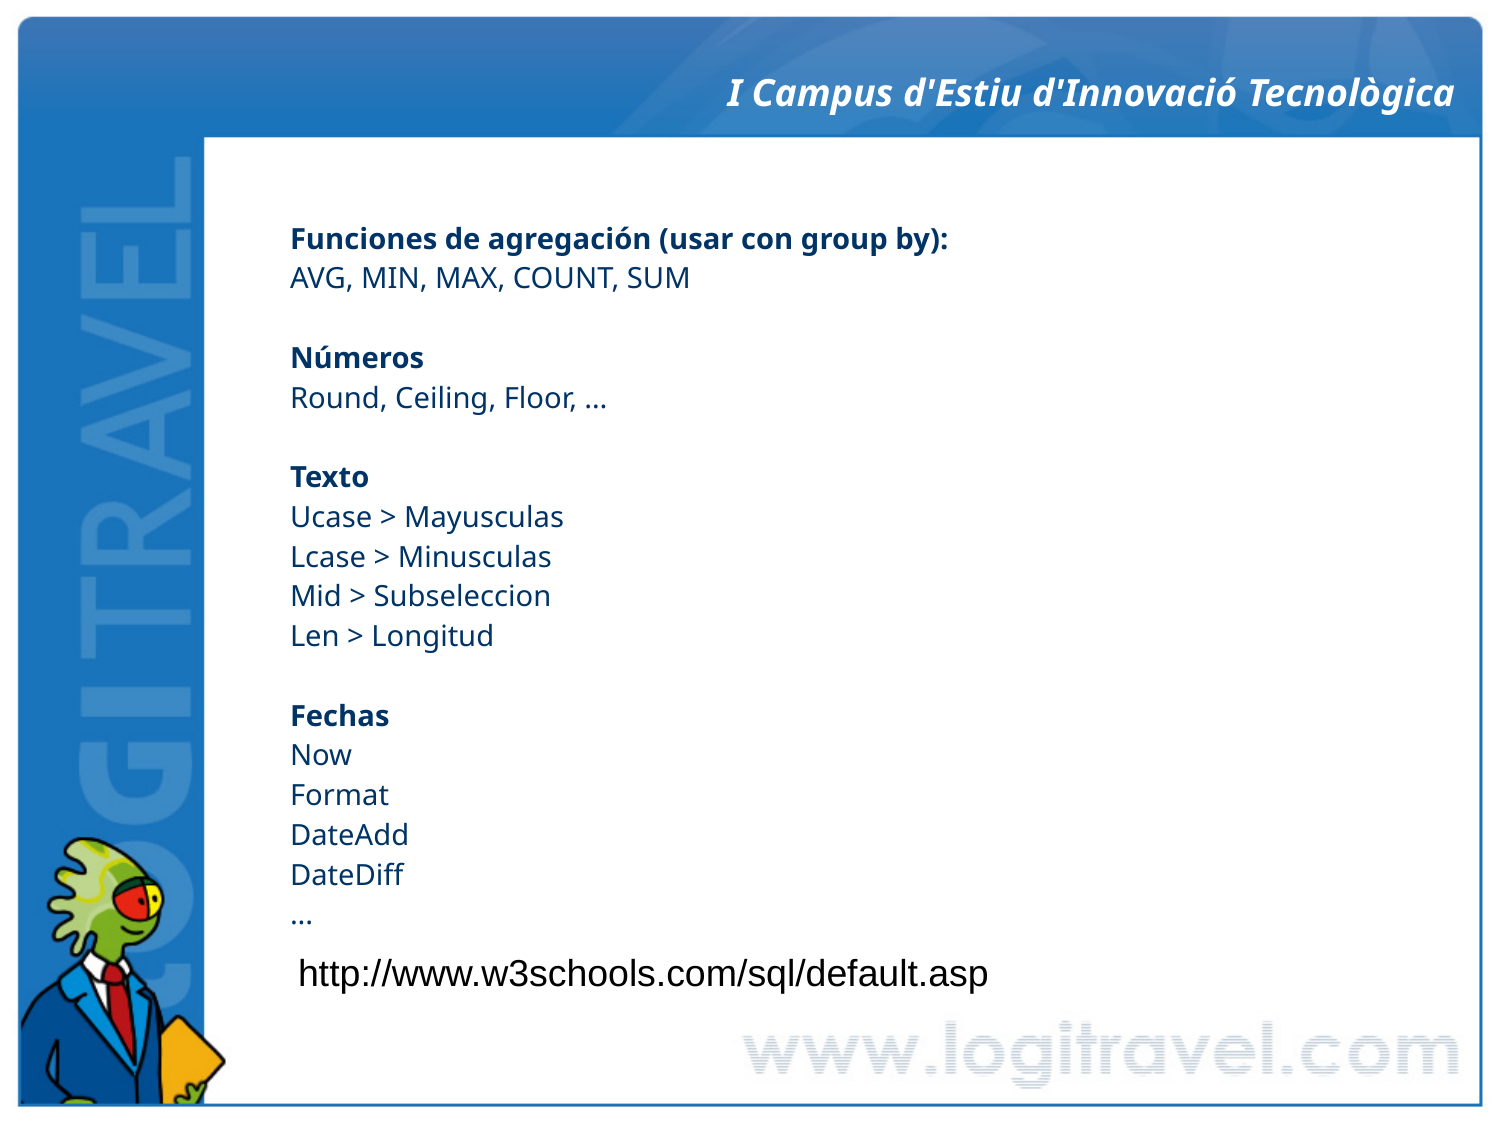

I Campus d'Estiu d'Innovació Tecnològica
Funciones de agregación (usar con group by):
AVG, MIN, MAX, COUNT, SUM
Números
Round, Ceiling, Floor, …
Texto
Ucase > Mayusculas
Lcase > Minusculas
Mid > Subseleccion
Len > Longitud
Fechas
Now
Format
DateAdd
DateDiff
...
http://www.w3schools.com/sql/default.asp